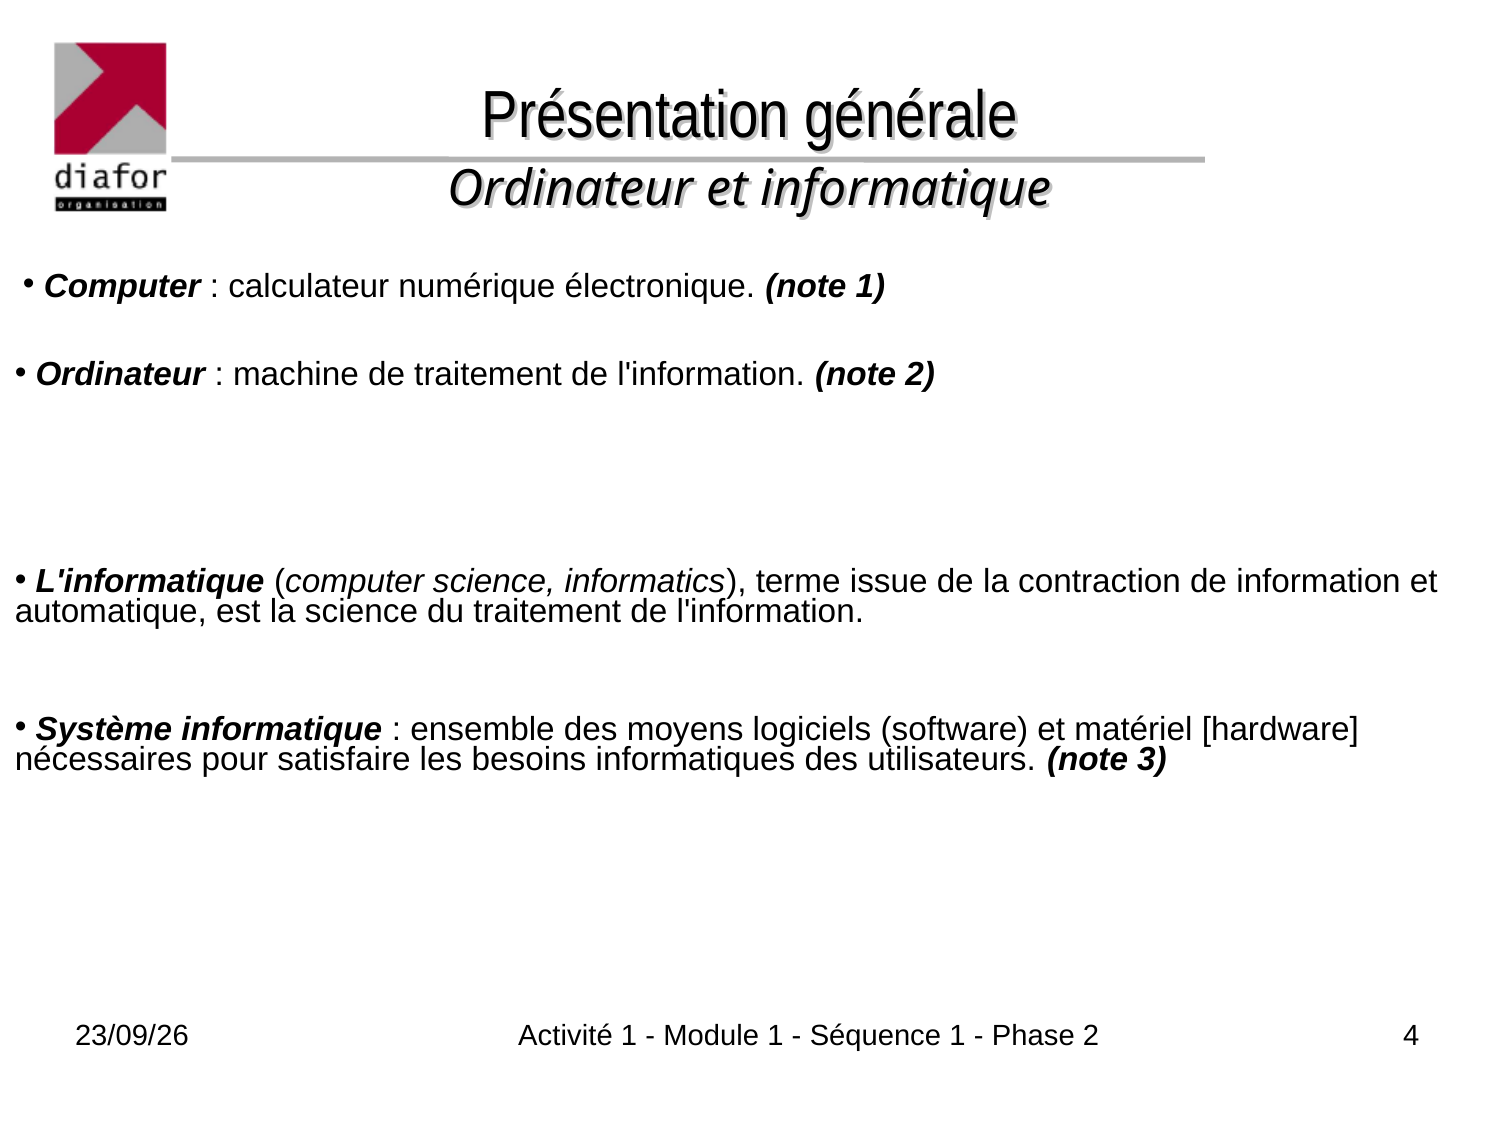

# Présentation générale Ordinateur et informatique
 Computer : calculateur numérique électronique. (note 1)
 Ordinateur : machine de traitement de l'information. (note 2)
 L'informatique (computer science, informatics), terme issue de la contraction de information et
automatique, est la science du traitement de l'information.
 Système informatique : ensemble des moyens logiciels (software) et matériel [hardware]
nécessaires pour satisfaire les besoins informatiques des utilisateurs. (note 3)
Activité 1 - Module 1 - Séquence 1 - Phase 2
4